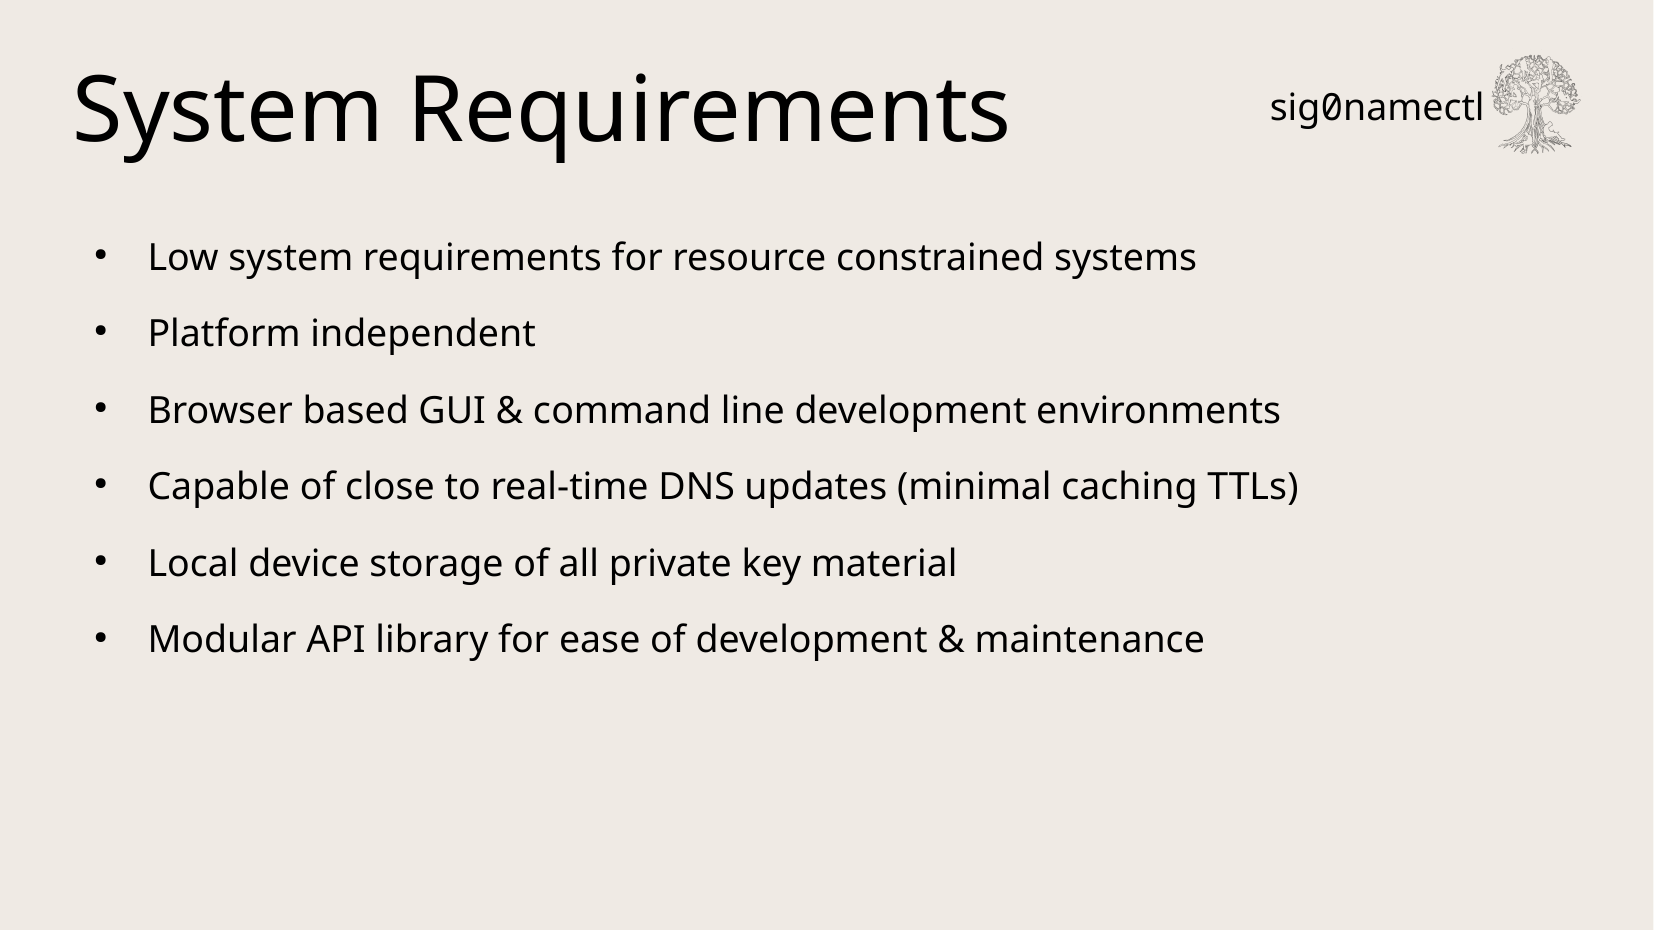

# System Requirements
sig0namectl
Low system requirements for resource constrained systems
Platform independent
Browser based GUI & command line development environments
Capable of close to real-time DNS updates (minimal caching TTLs)
Local device storage of all private key material
Modular API library for ease of development & maintenance